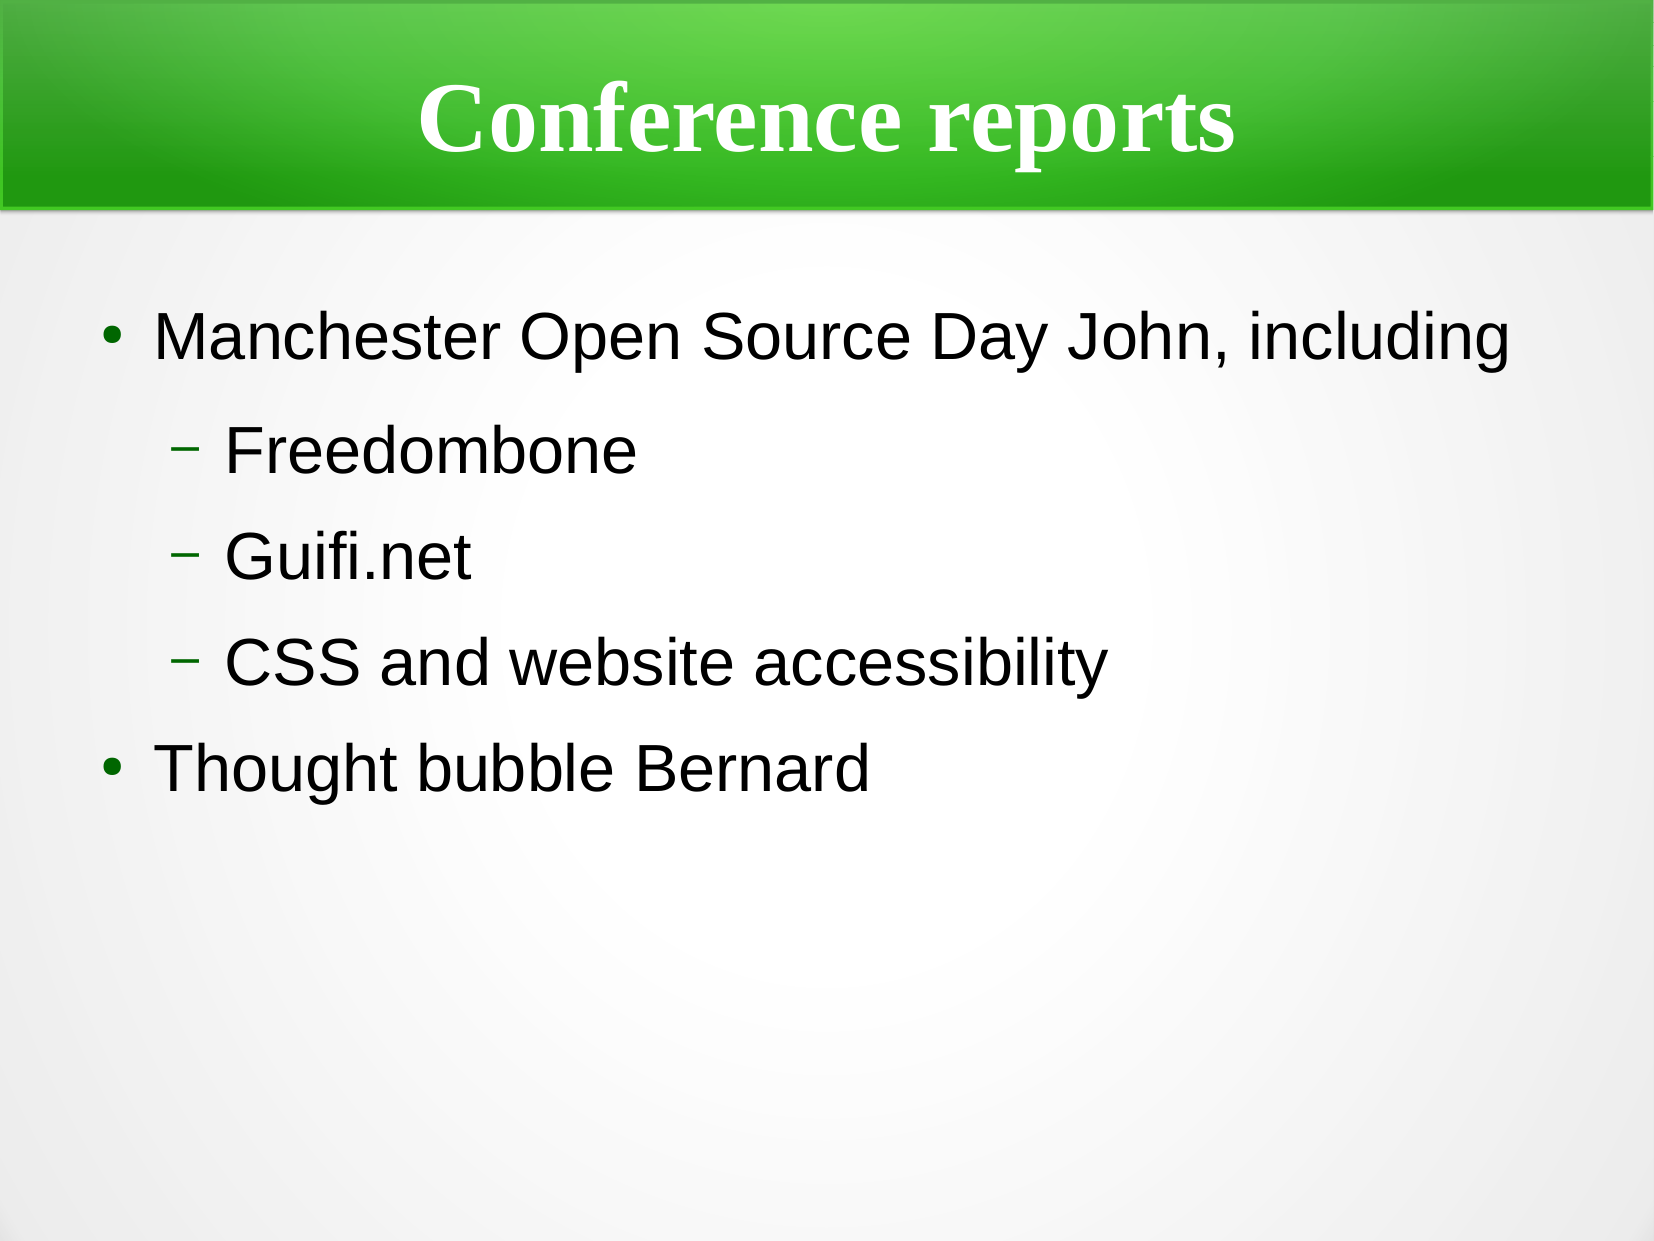

# Conference reports
Manchester Open Source Day John, including
Freedombone
Guifi.net
CSS and website accessibility
Thought bubble Bernard